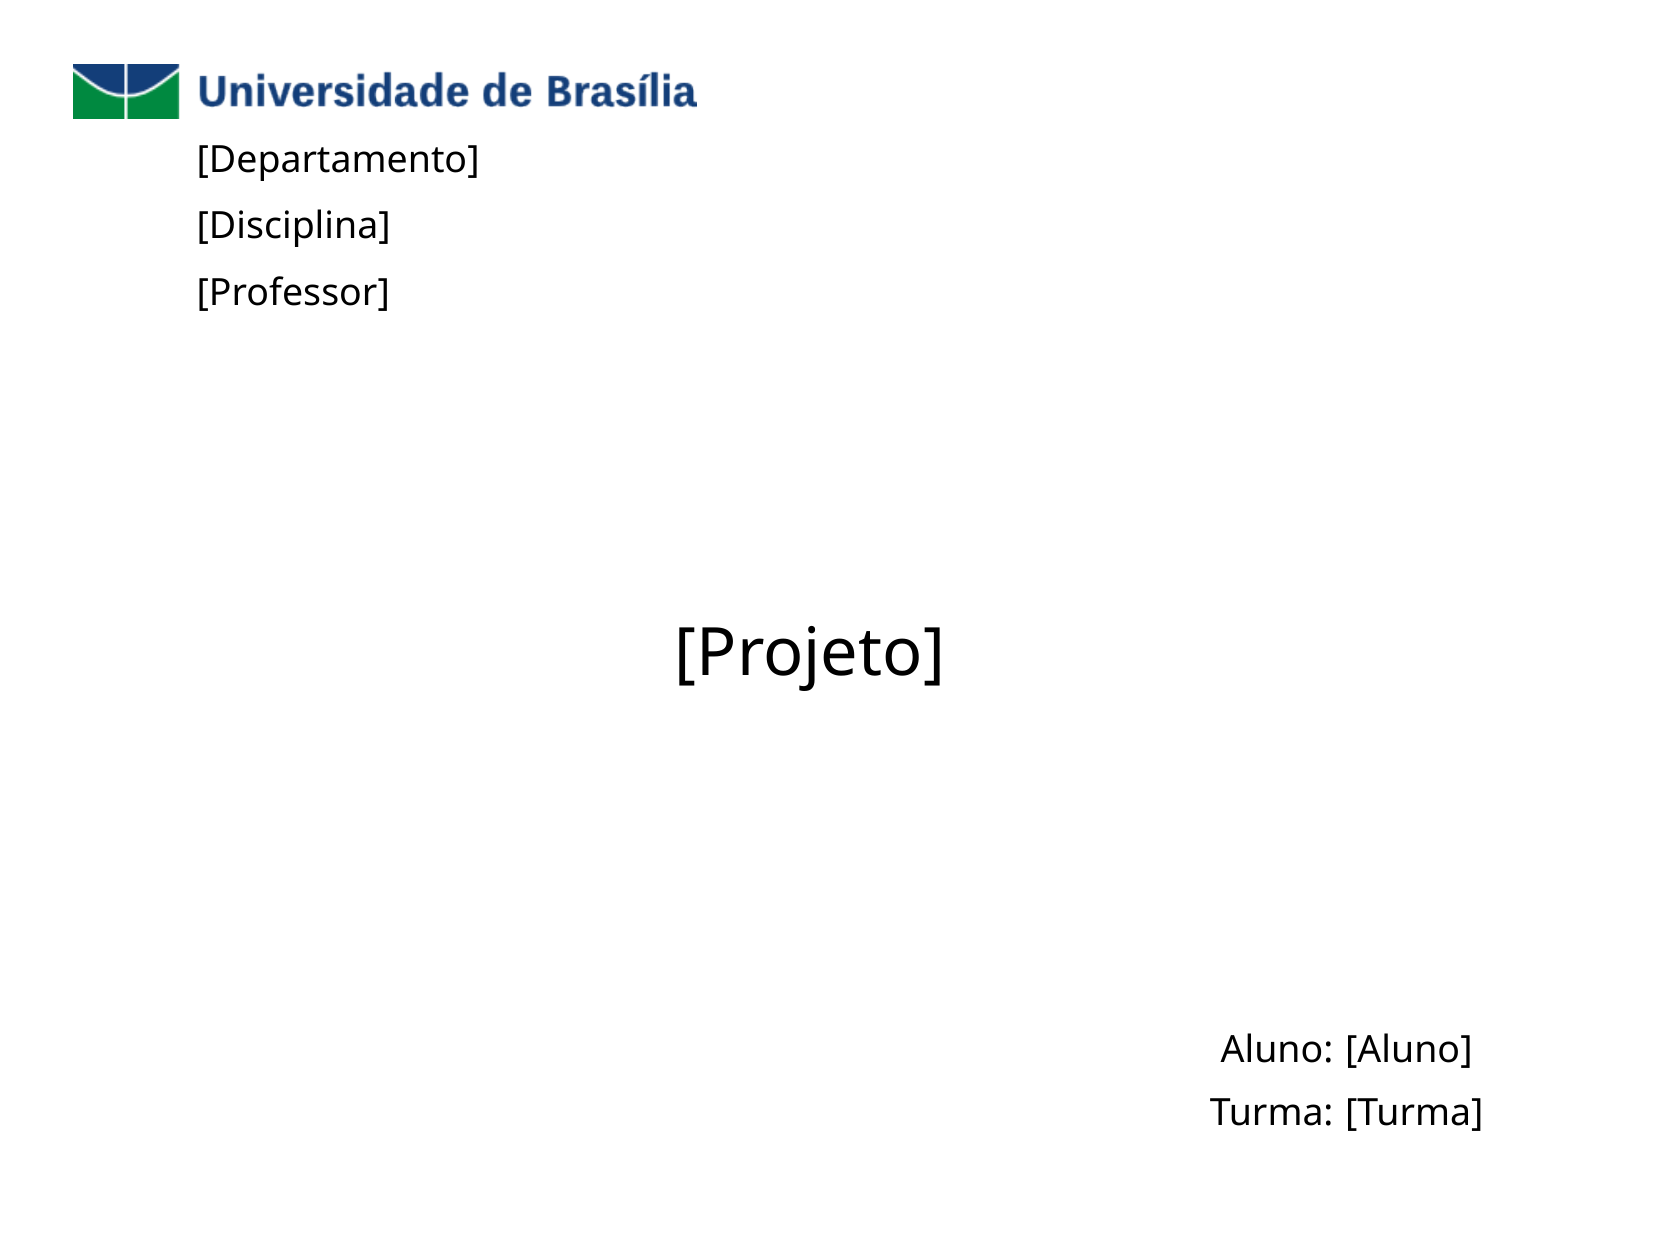

| [Departamento] |
| --- |
| [Disciplina] |
| [Professor] |
| |
# [Projeto]
| Aluno: | [Aluno] |
| --- | --- |
| Turma: | [Turma] |